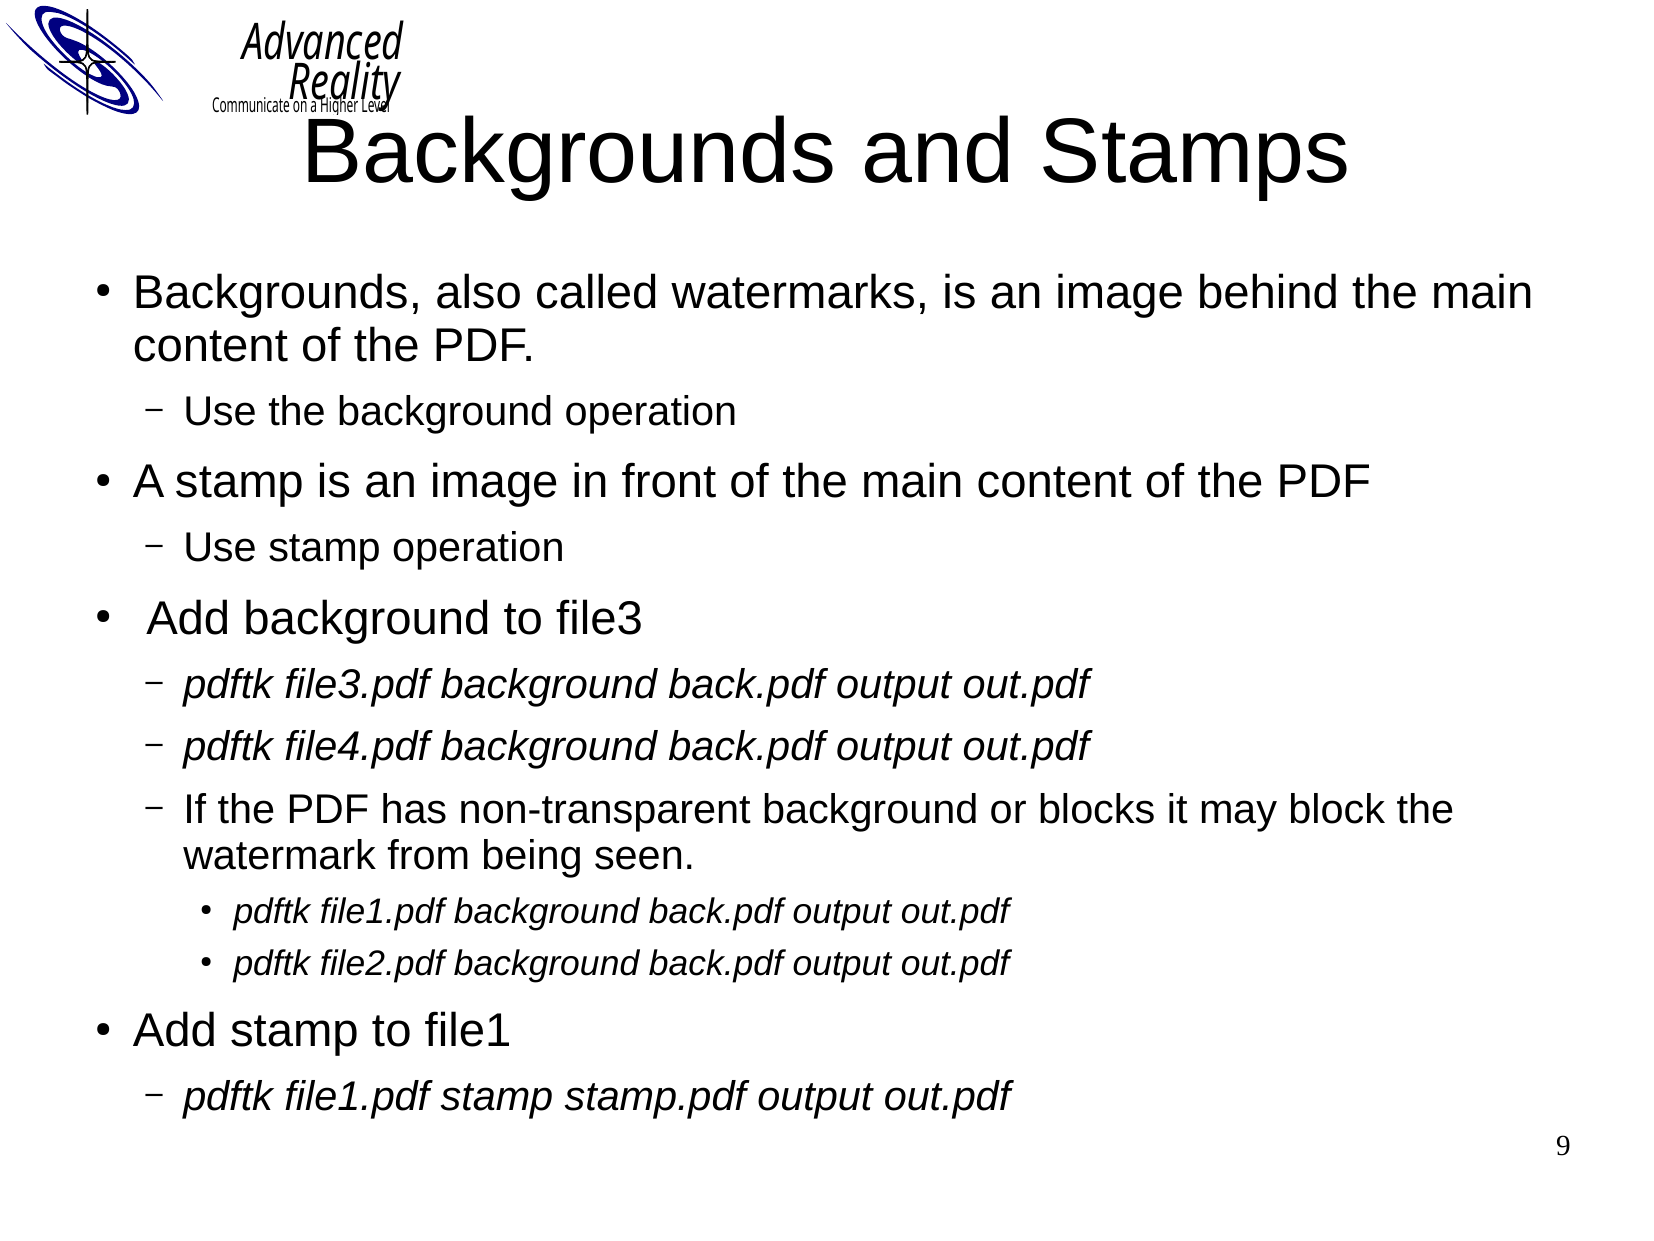

# Backgrounds and Stamps
Backgrounds, also called watermarks, is an image behind the main content of the PDF.
Use the background operation
A stamp is an image in front of the main content of the PDF
Use stamp operation
 Add background to file3
pdftk file3.pdf background back.pdf output out.pdf
pdftk file4.pdf background back.pdf output out.pdf
If the PDF has non-transparent background or blocks it may block the watermark from being seen.
pdftk file1.pdf background back.pdf output out.pdf
pdftk file2.pdf background back.pdf output out.pdf
Add stamp to file1
pdftk file1.pdf stamp stamp.pdf output out.pdf
9